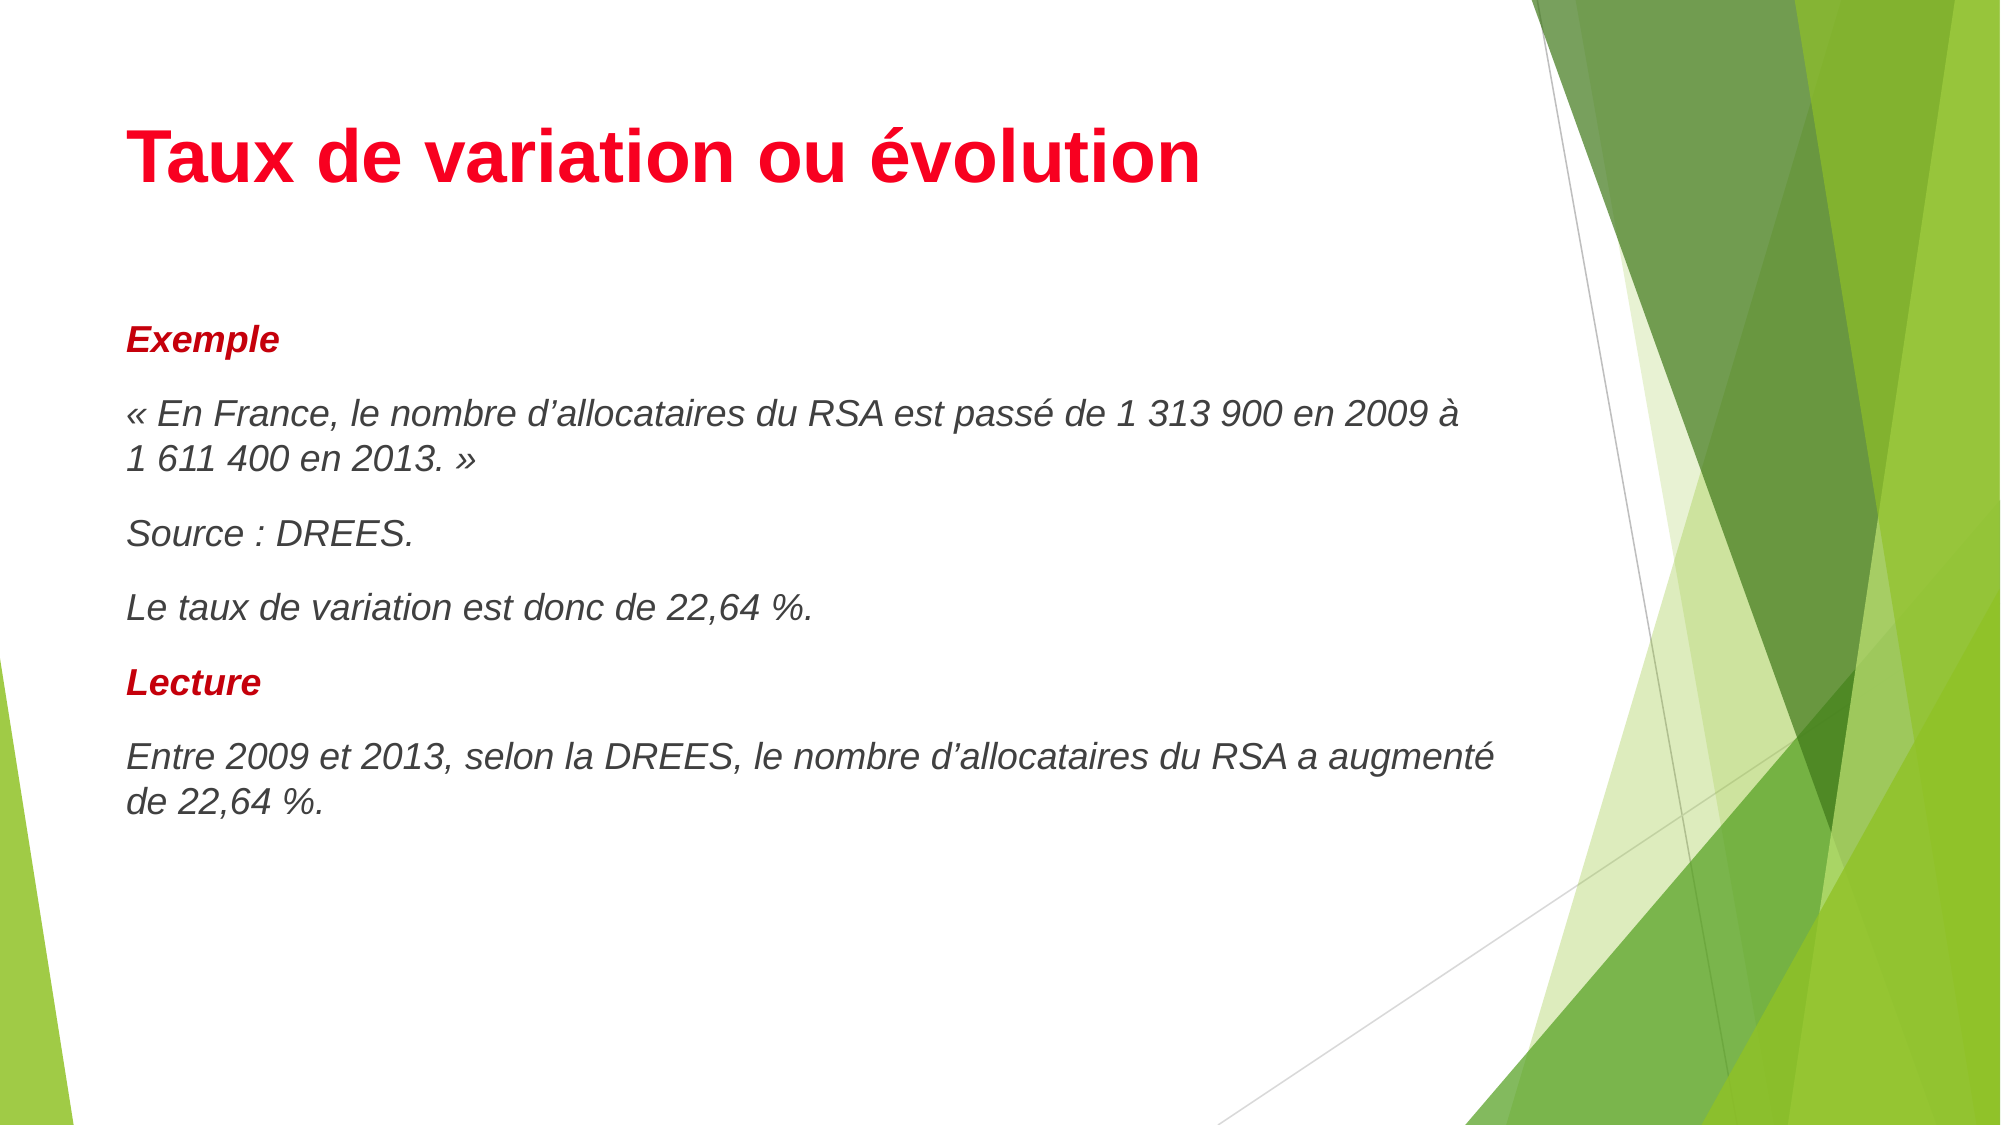

# Taux de variation ou évolution
Exemple
« En France, le nombre d’allocataires du RSA est passé de 1 313 900 en 2009 à 1 611 400 en 2013. »
Source : DREES.
Le taux de variation est donc de 22,64 %.
Lecture
Entre 2009 et 2013, selon la DREES, le nombre d’allocataires du RSA a augmenté de 22,64 %.